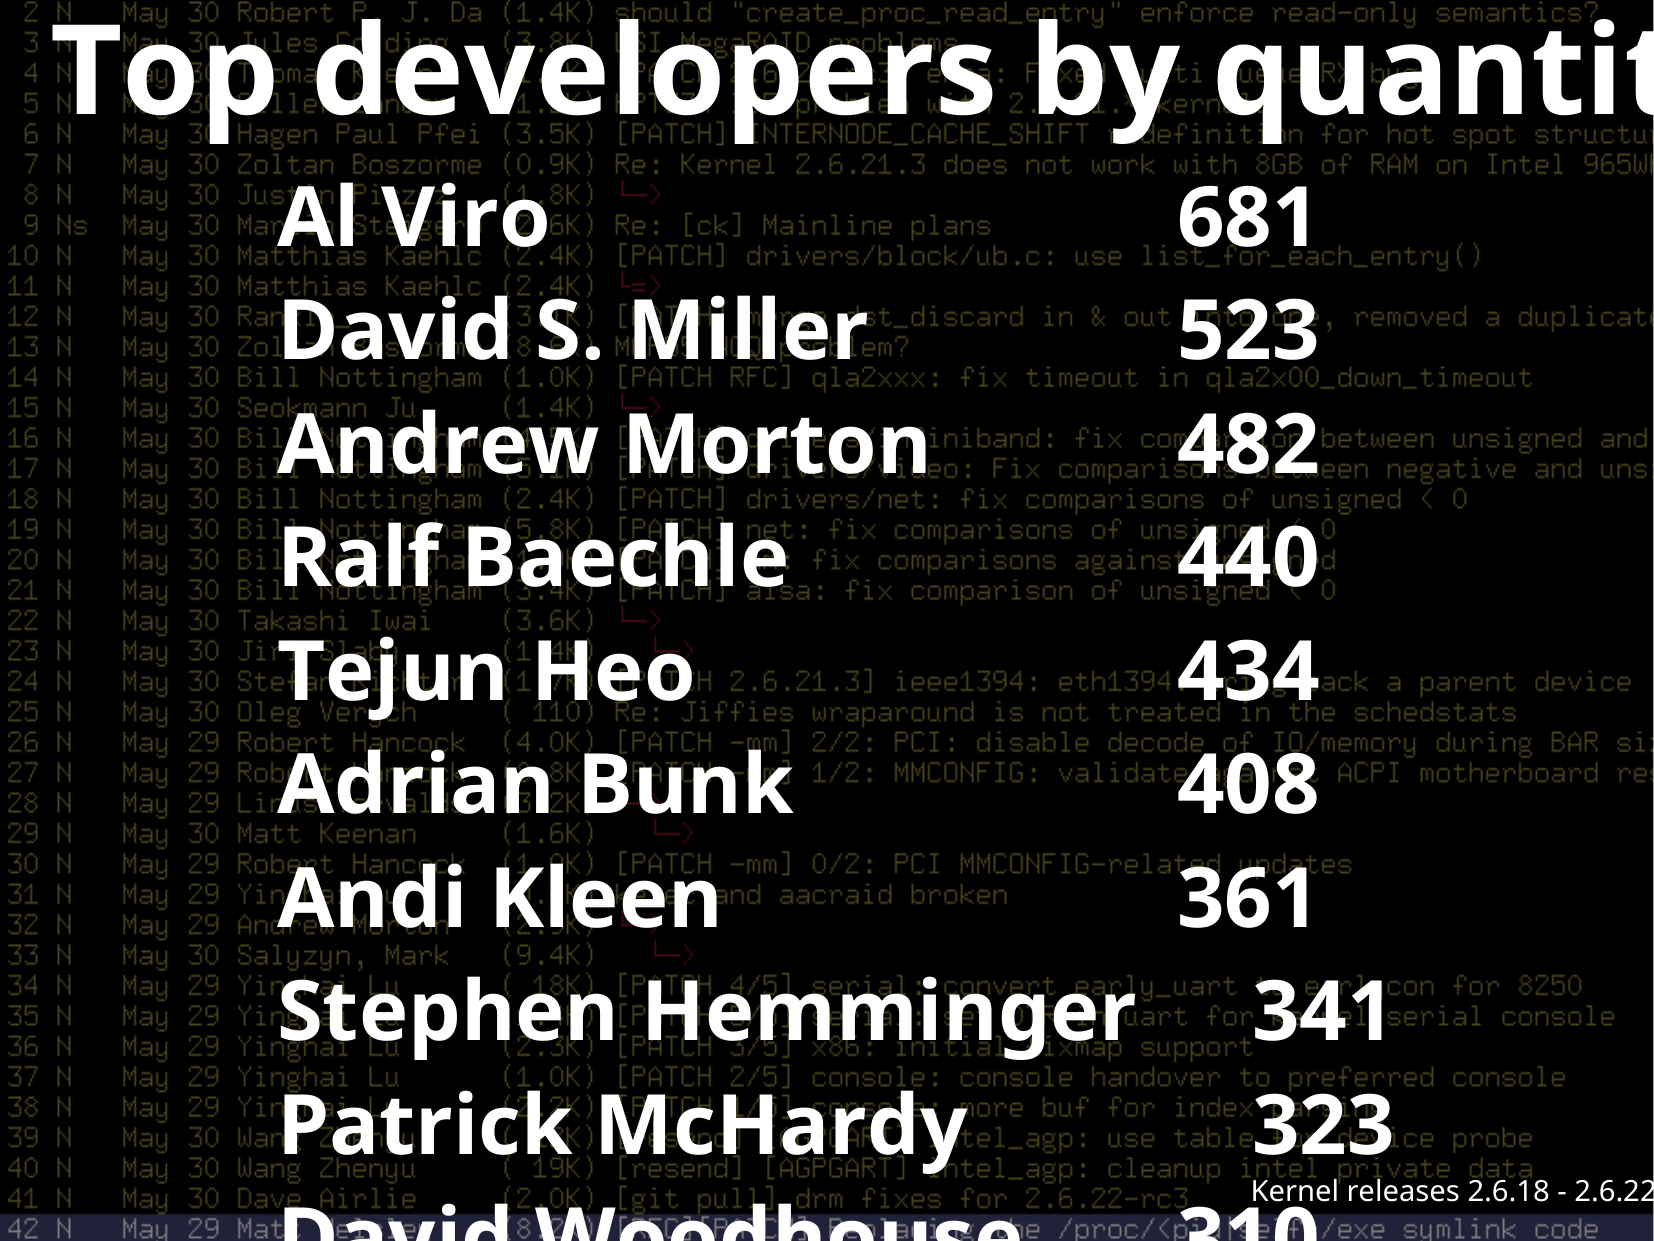

Top developers by quantity
Al Viro									681
David S. Miller					523
Andrew Morton				482
Ralf Baechle						440
Tejun Heo							434
Adrian Bunk						408
Andi Kleen							361
Stephen Hemminger		341
Patrick McHardy				323
David Woodhouse			310
Kernel releases 2.6.18 - 2.6.22